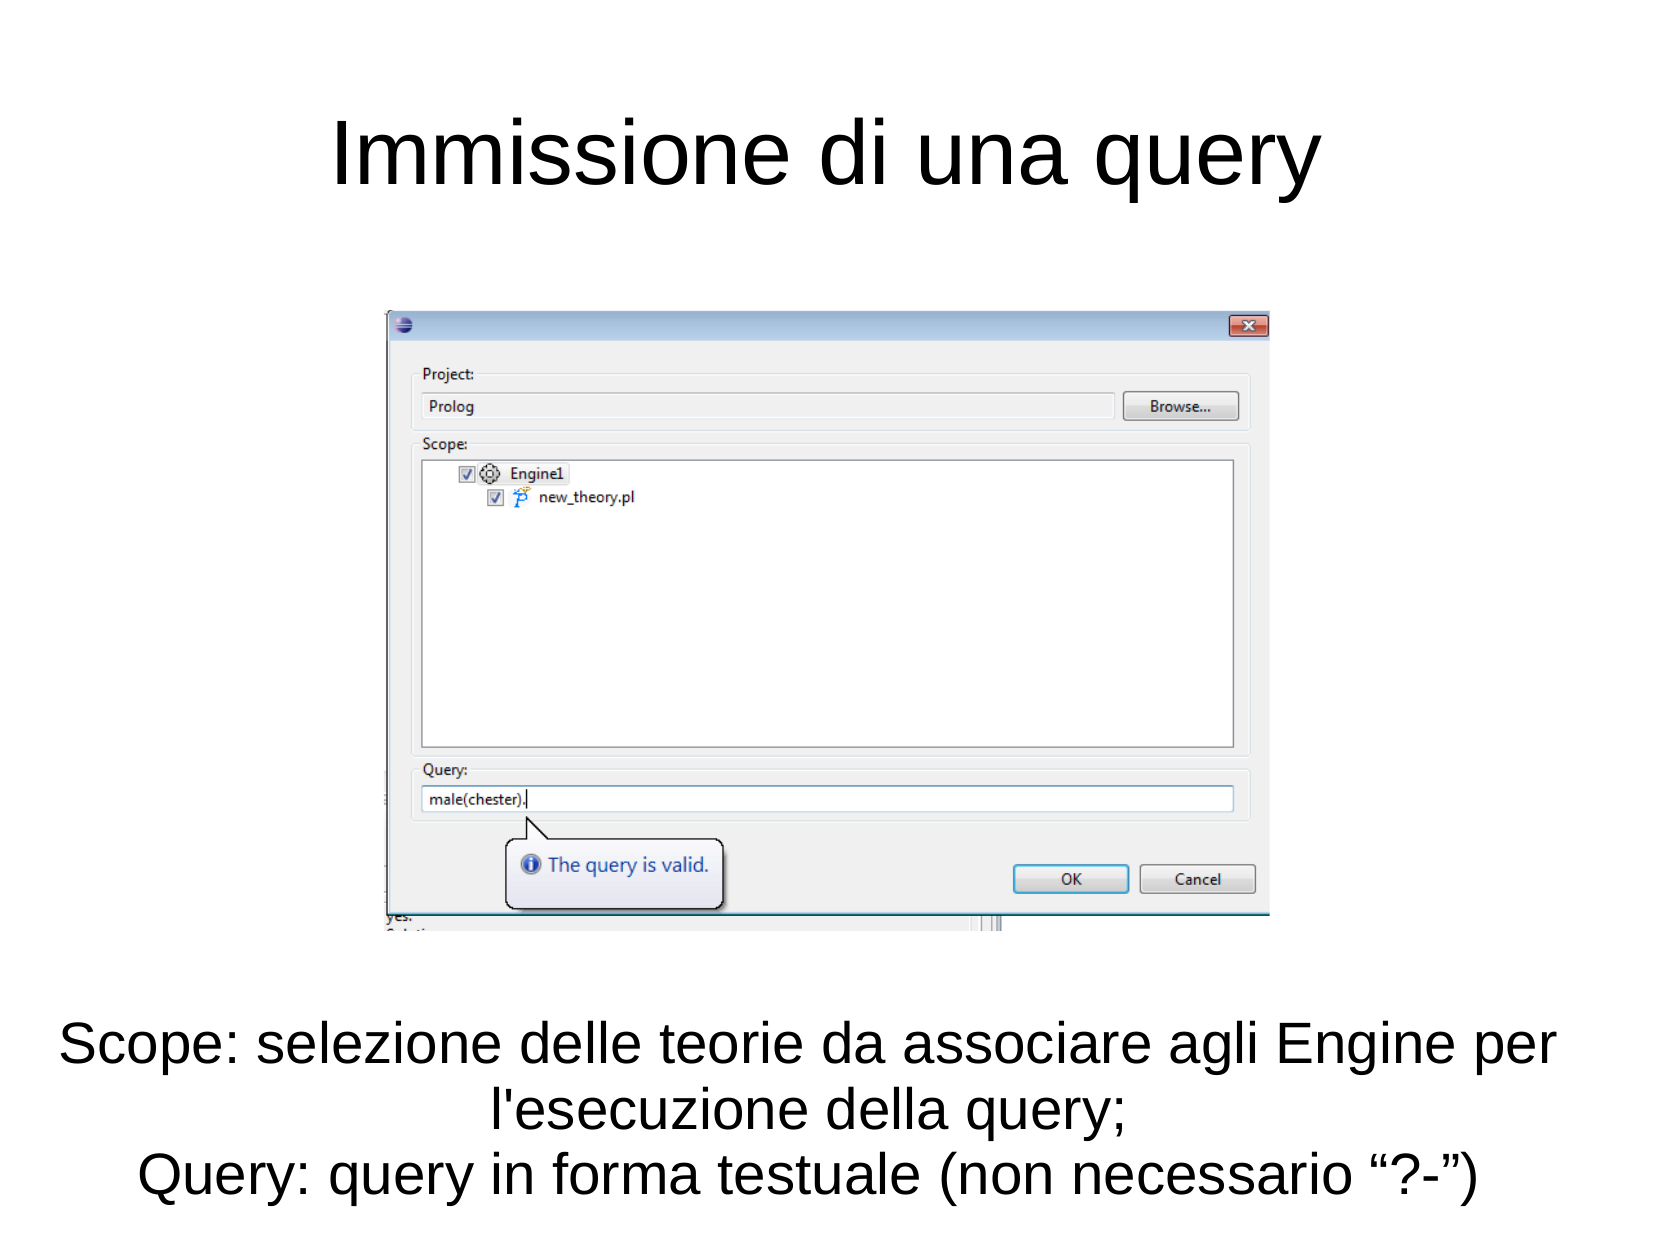

# Immissione di una query
Scope: selezione delle teorie da associare agli Engine per l'esecuzione della query;
Query: query in forma testuale (non necessario “?-”)